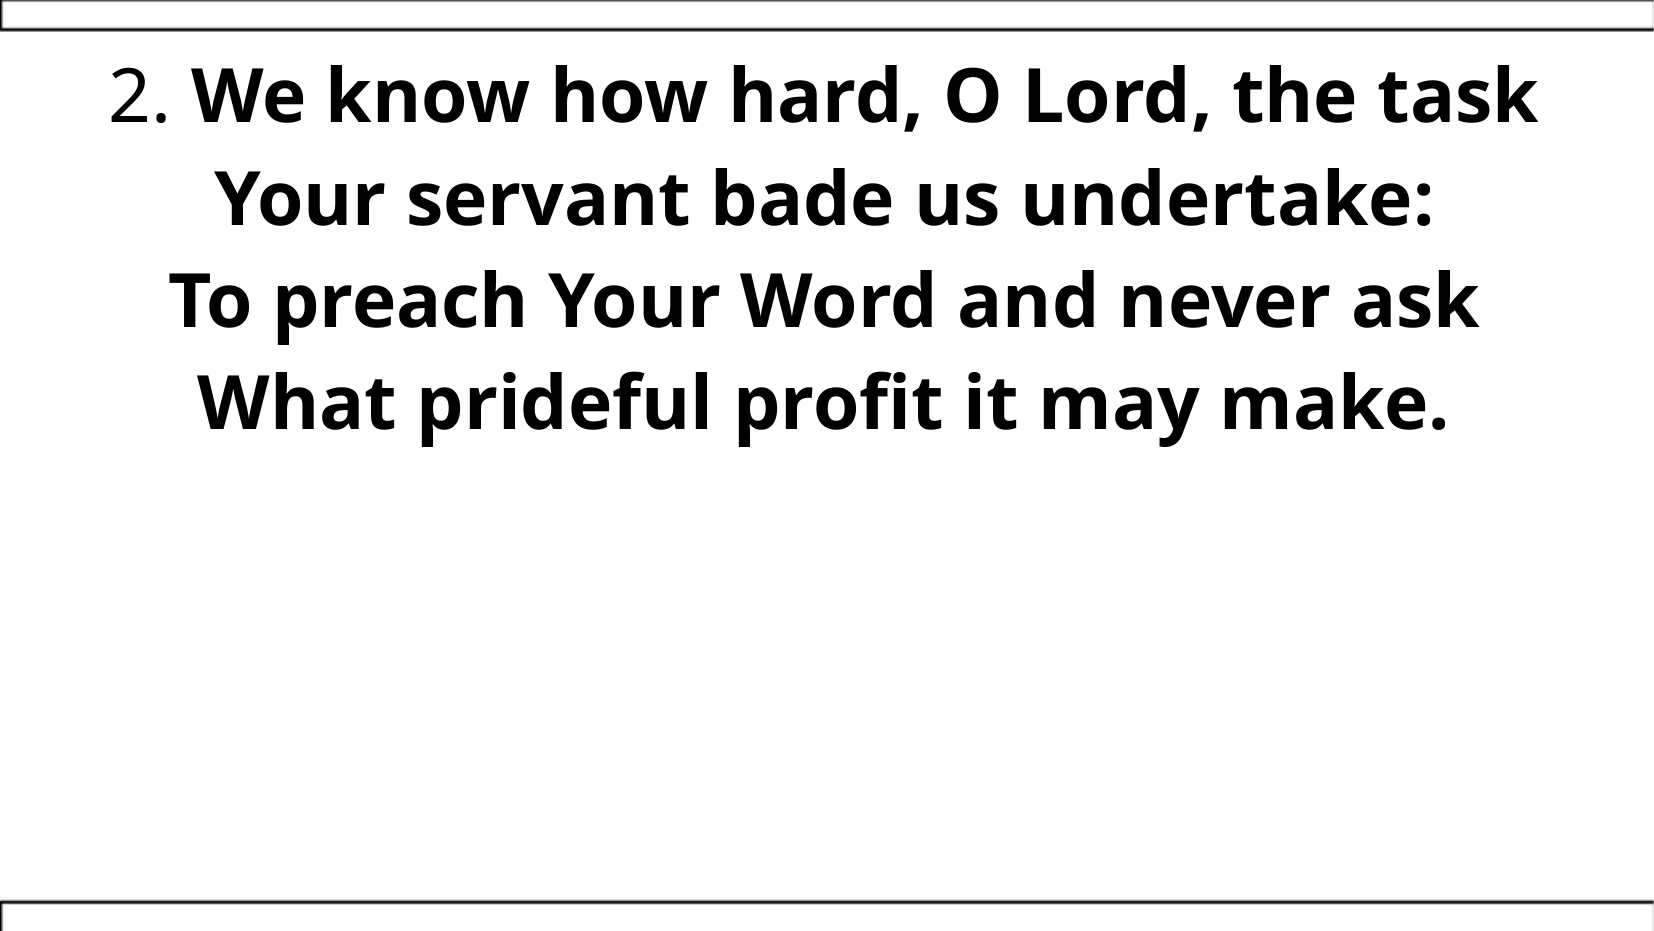

2. We know how hard, O Lord, the task
Your servant bade us undertake:
To preach Your Word and never ask
What prideful profit it may make.